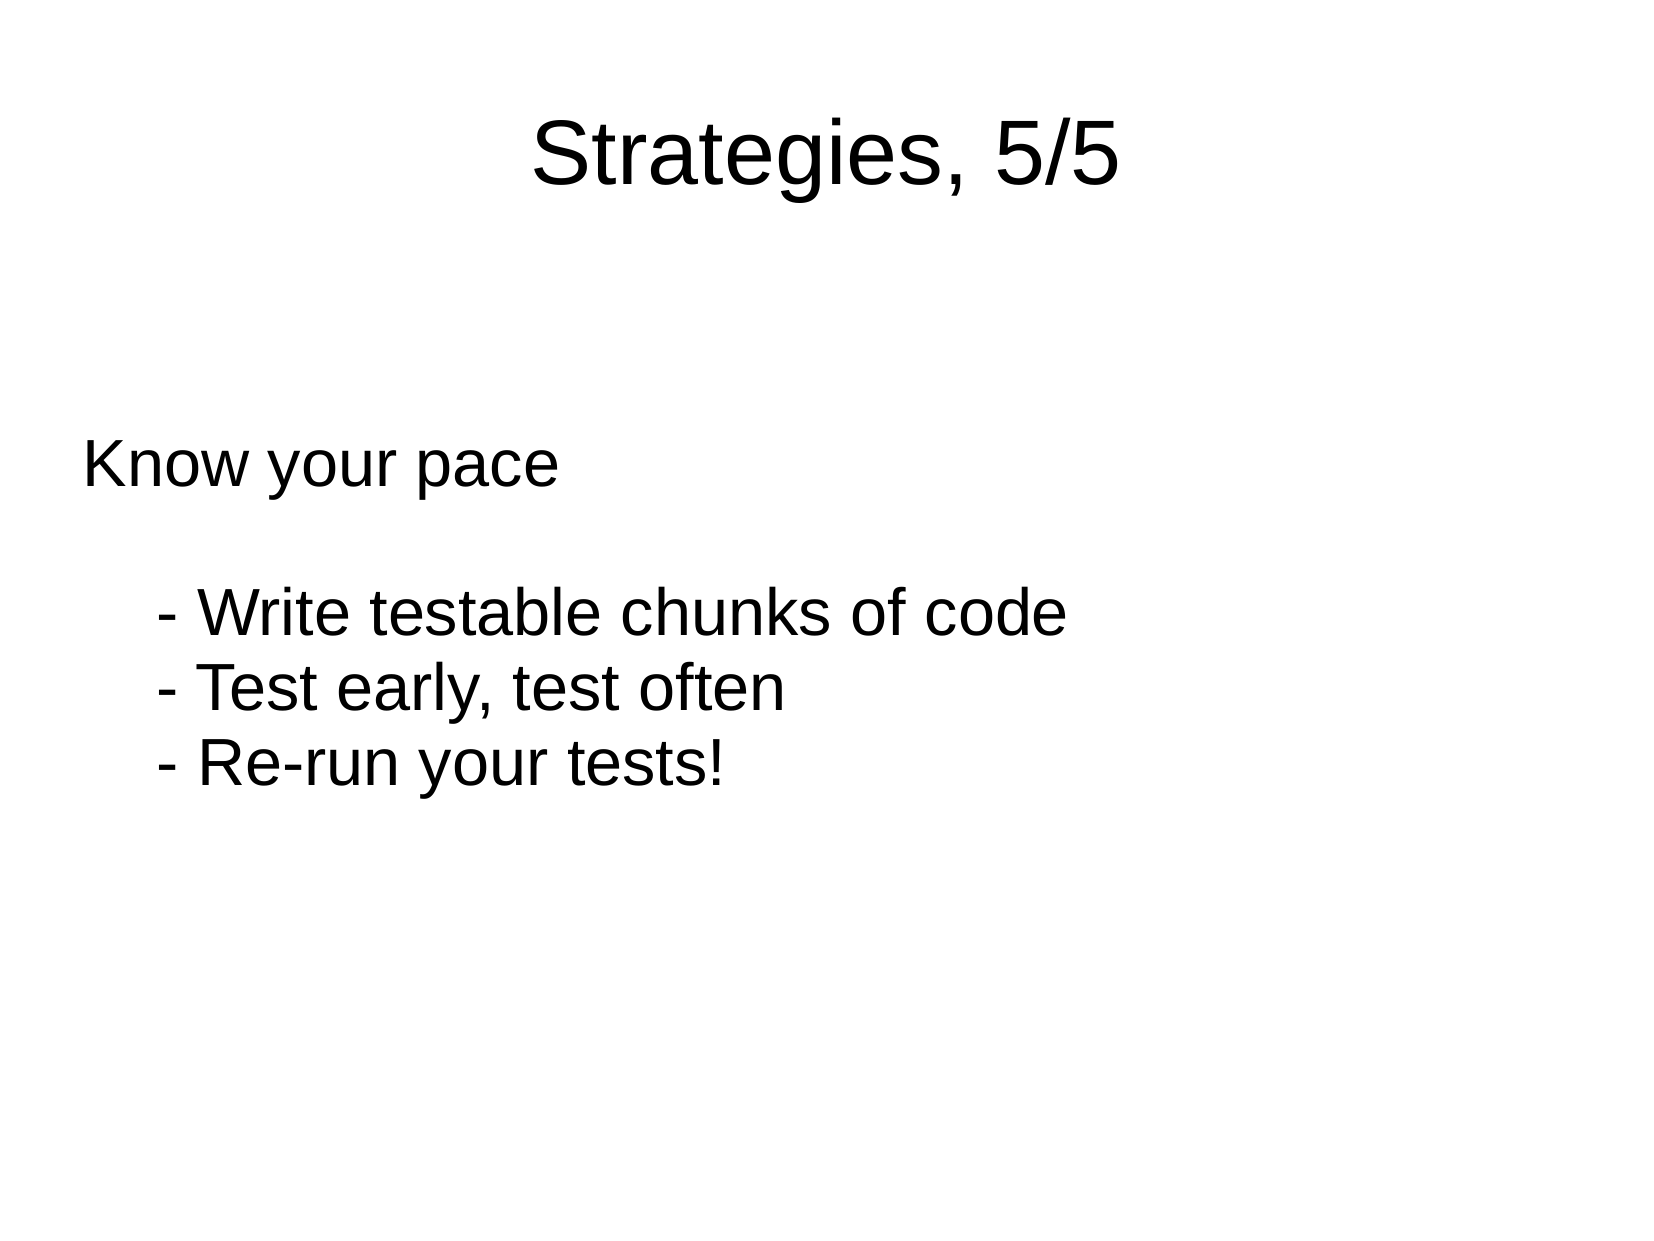

# Strategies, 5/5
Know your pace
	- Write testable chunks of code
	- Test early, test often
	- Re-run your tests!